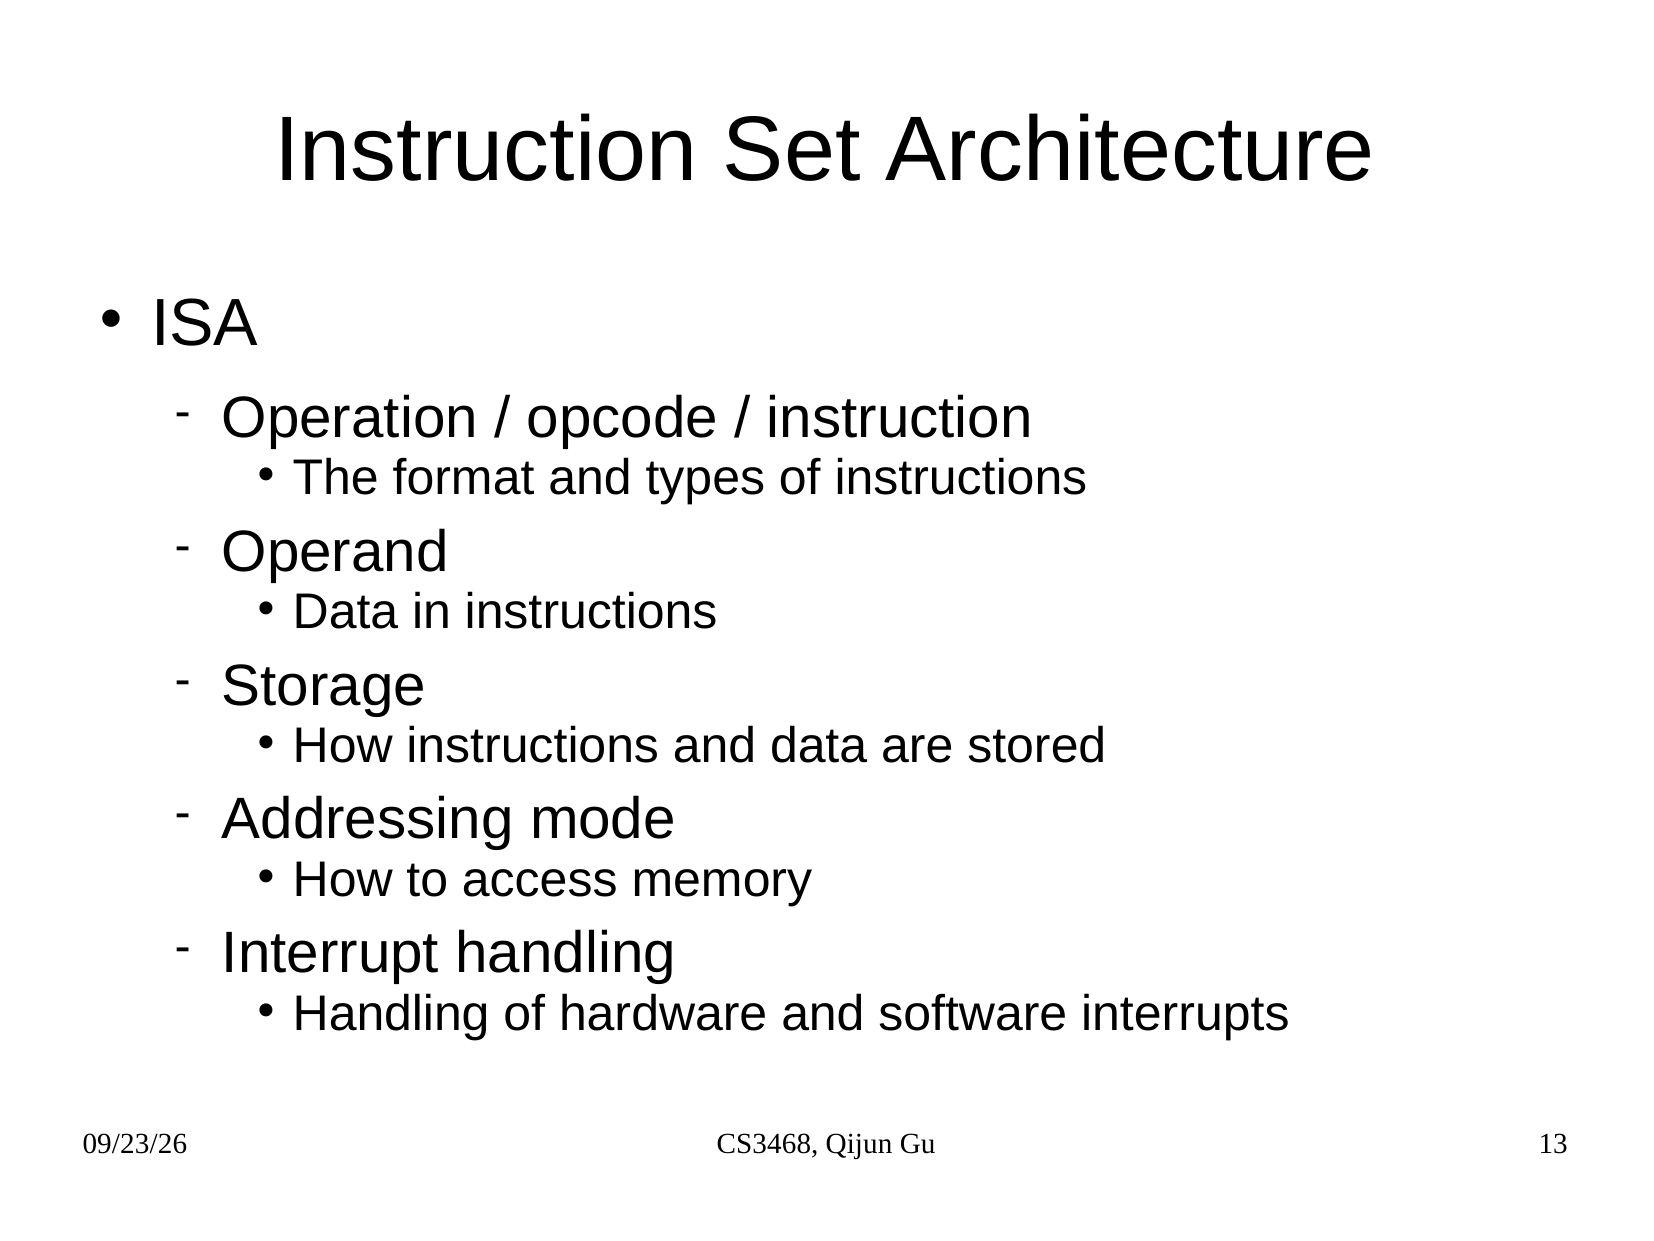

# Instruction Set Architecture
ISA
Operation / opcode / instruction
The format and types of instructions
Operand
Data in instructions
Storage
How instructions and data are stored
Addressing mode
How to access memory
Interrupt handling
Handling of hardware and software interrupts
CS3468, Qijun Gu
13